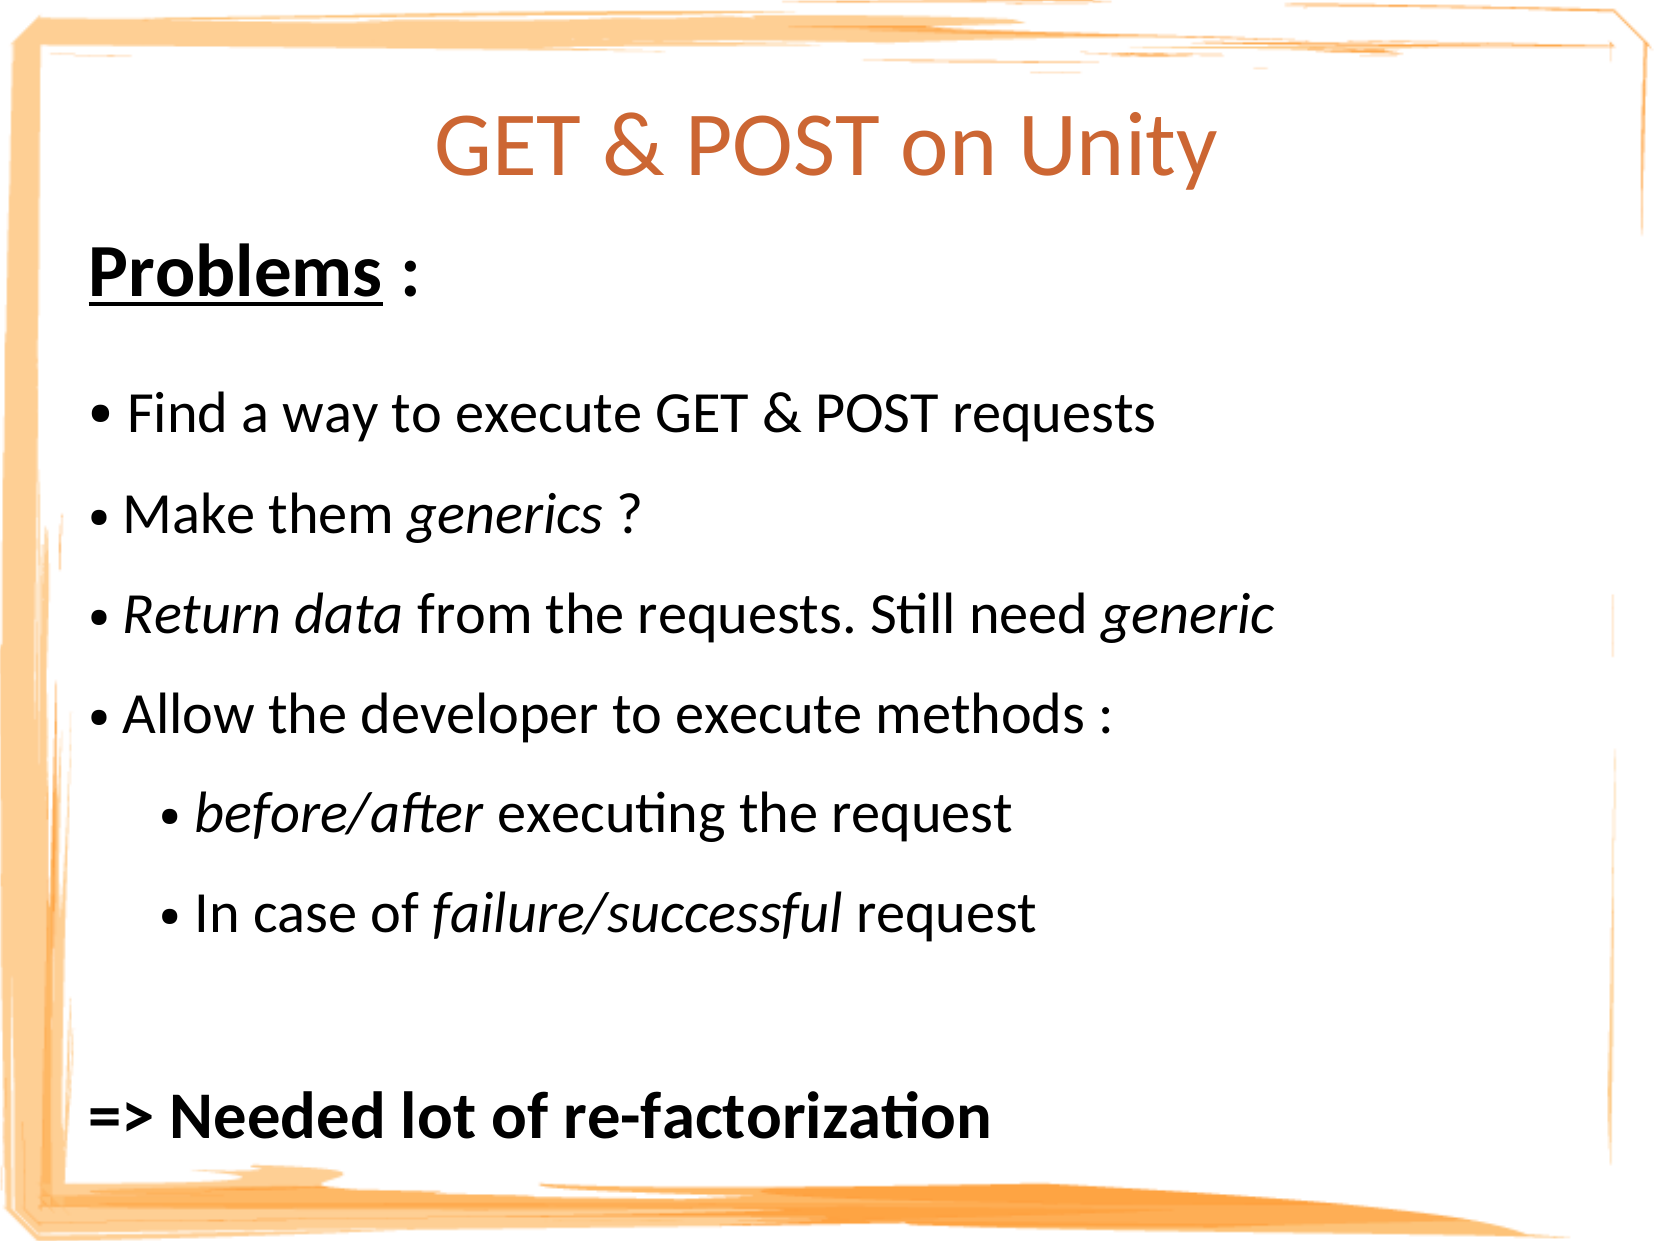

# GET & POST on Unity
Problems :
 Find a way to execute GET & POST requests
 Make them generics ?
 Return data from the requests. Still need generic
 Allow the developer to execute methods :
before/after executing the request
In case of failure/successful request
=> Needed lot of re-factorization